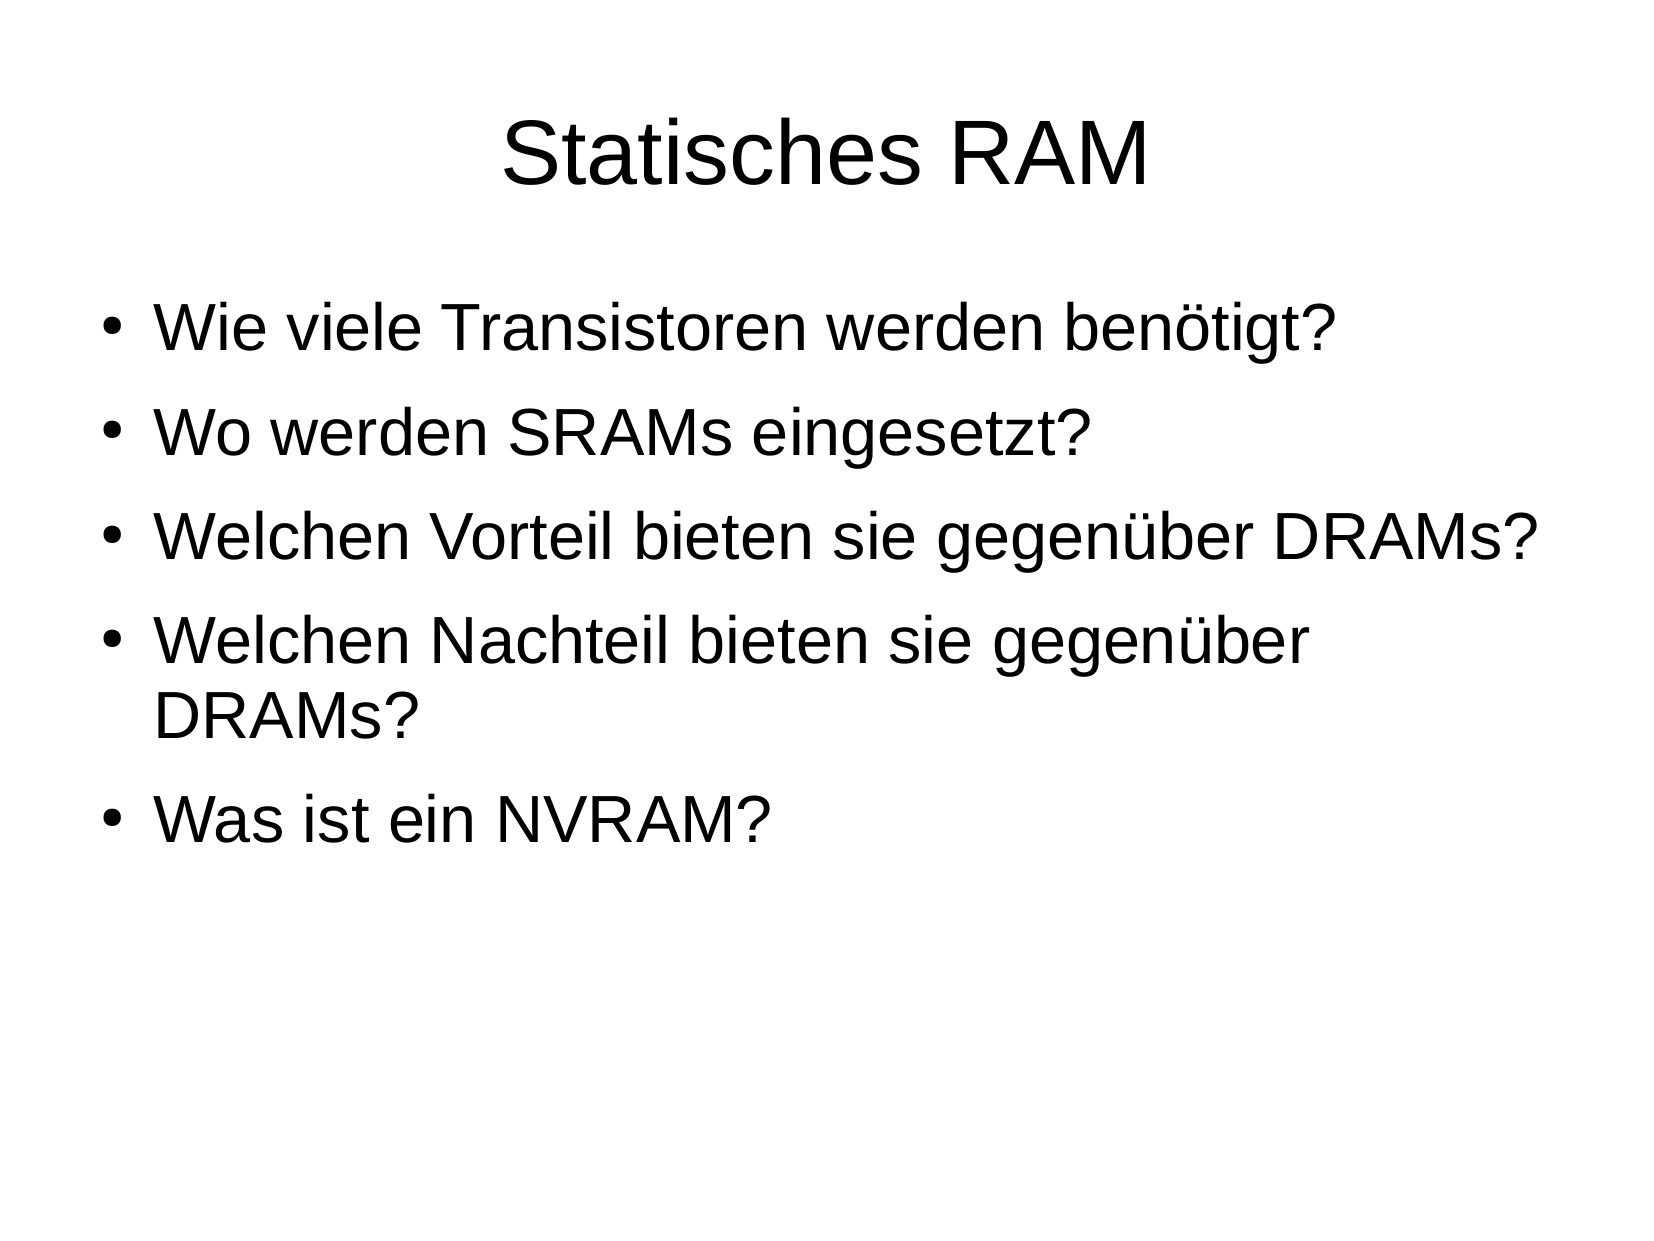

# Statisches RAM
Wie viele Transistoren werden benötigt?
Wo werden SRAMs eingesetzt?
Welchen Vorteil bieten sie gegenüber DRAMs?
Welchen Nachteil bieten sie gegenüber DRAMs?
Was ist ein NVRAM?